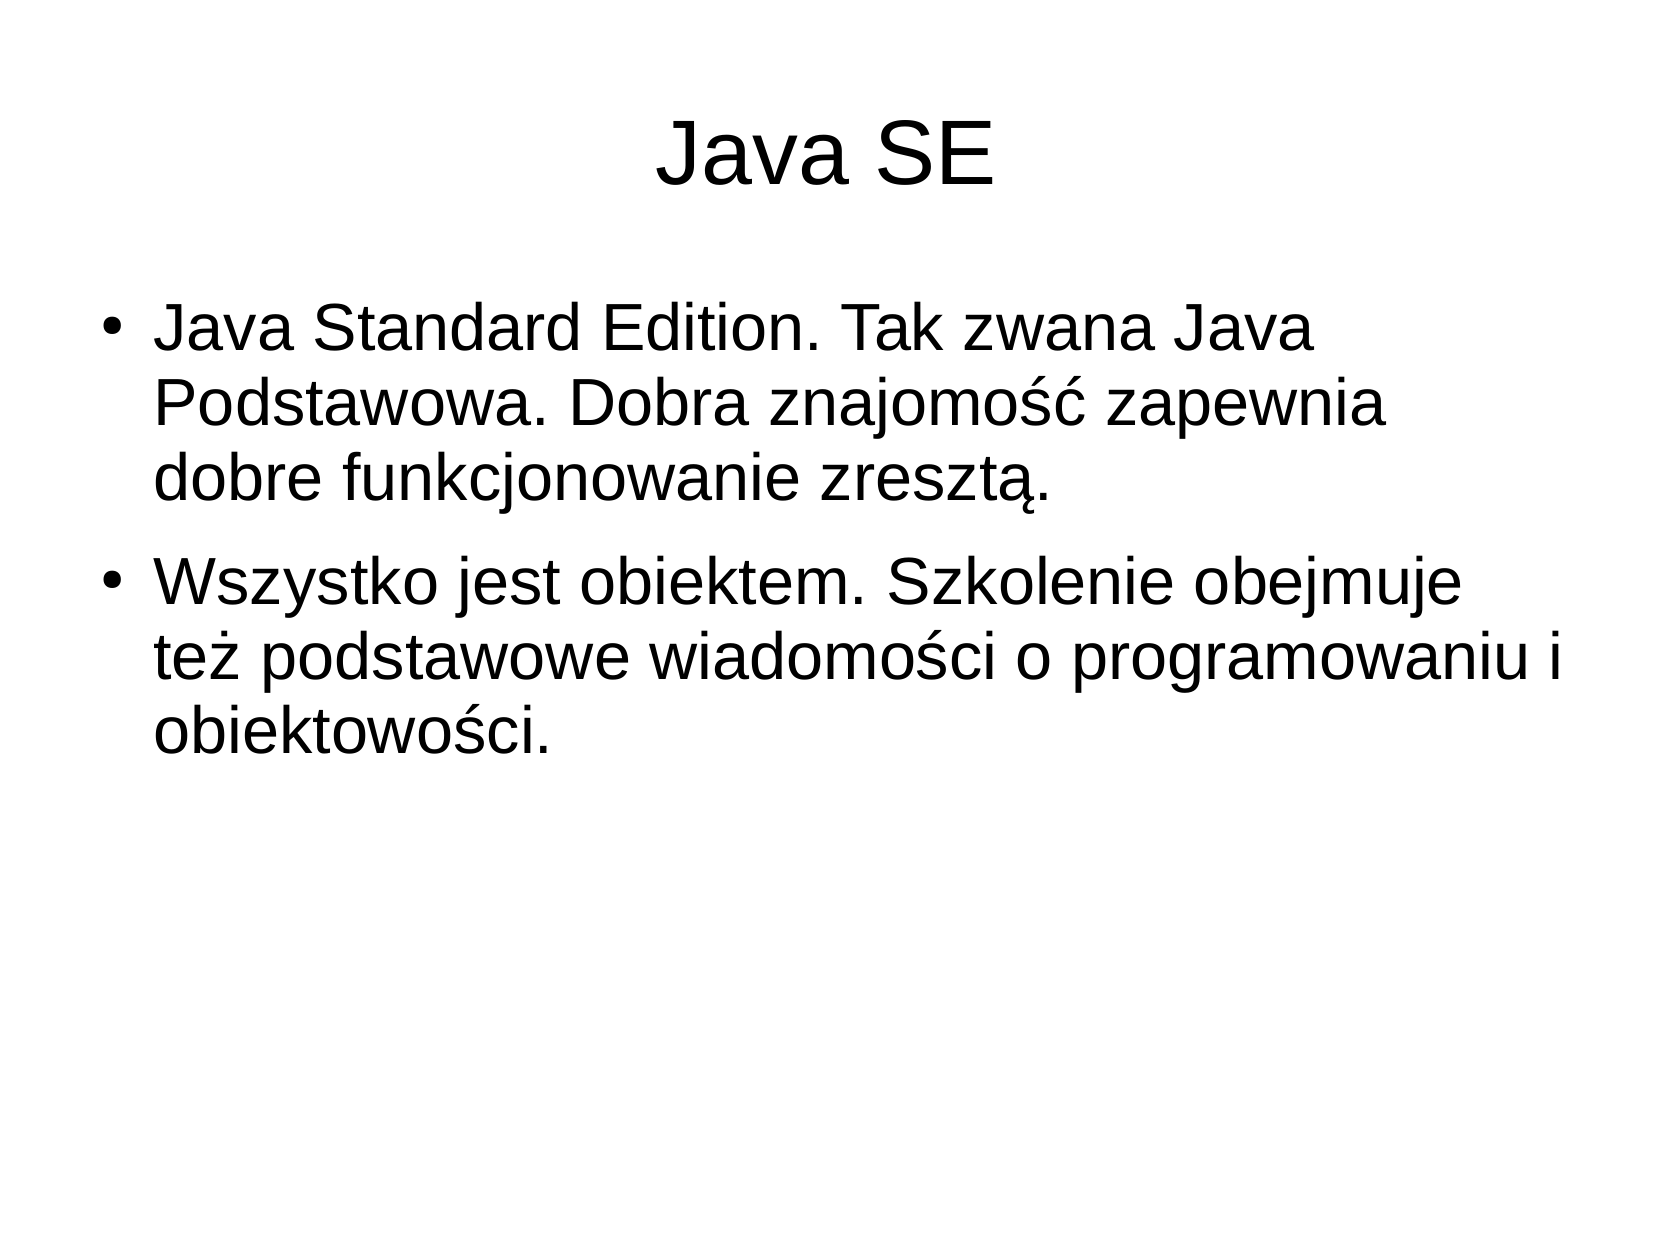

# Java SE
Java Standard Edition. Tak zwana Java Podstawowa. Dobra znajomość zapewnia dobre funkcjonowanie zresztą.
Wszystko jest obiektem. Szkolenie obejmuje też podstawowe wiadomości o programowaniu i obiektowości.